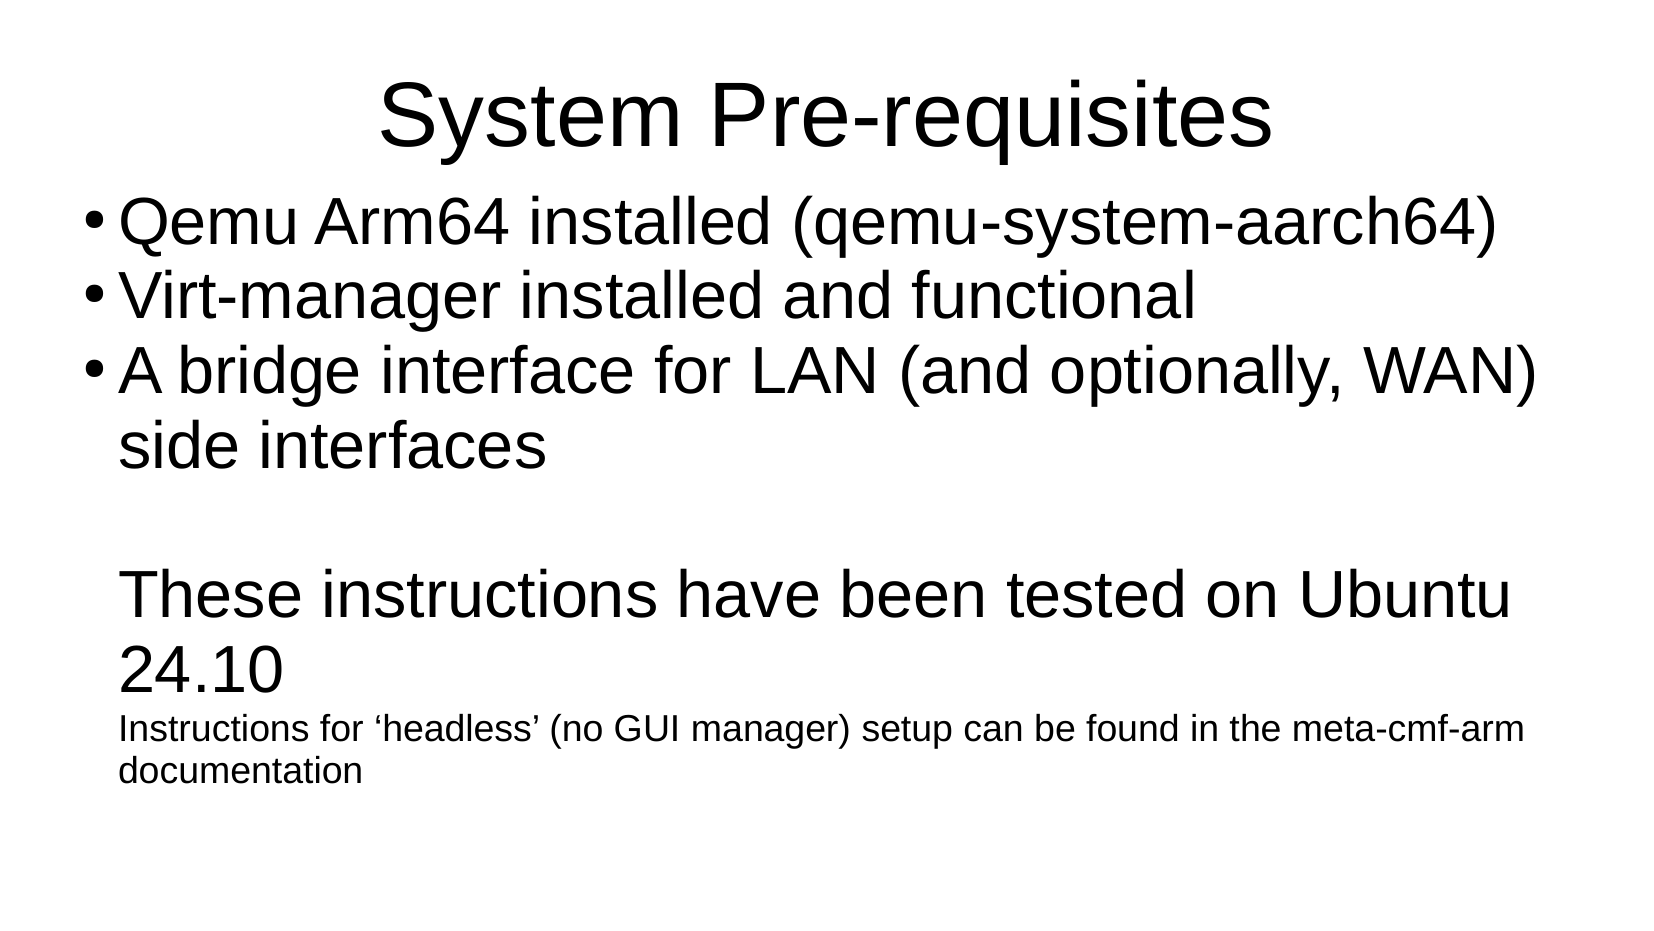

# System Pre-requisites
Qemu Arm64 installed (qemu-system-aarch64)
Virt-manager installed and functional
A bridge interface for LAN (and optionally, WAN) side interfaces
These instructions have been tested on Ubuntu 24.10
Instructions for ‘headless’ (no GUI manager) setup can be found in the meta-cmf-arm documentation